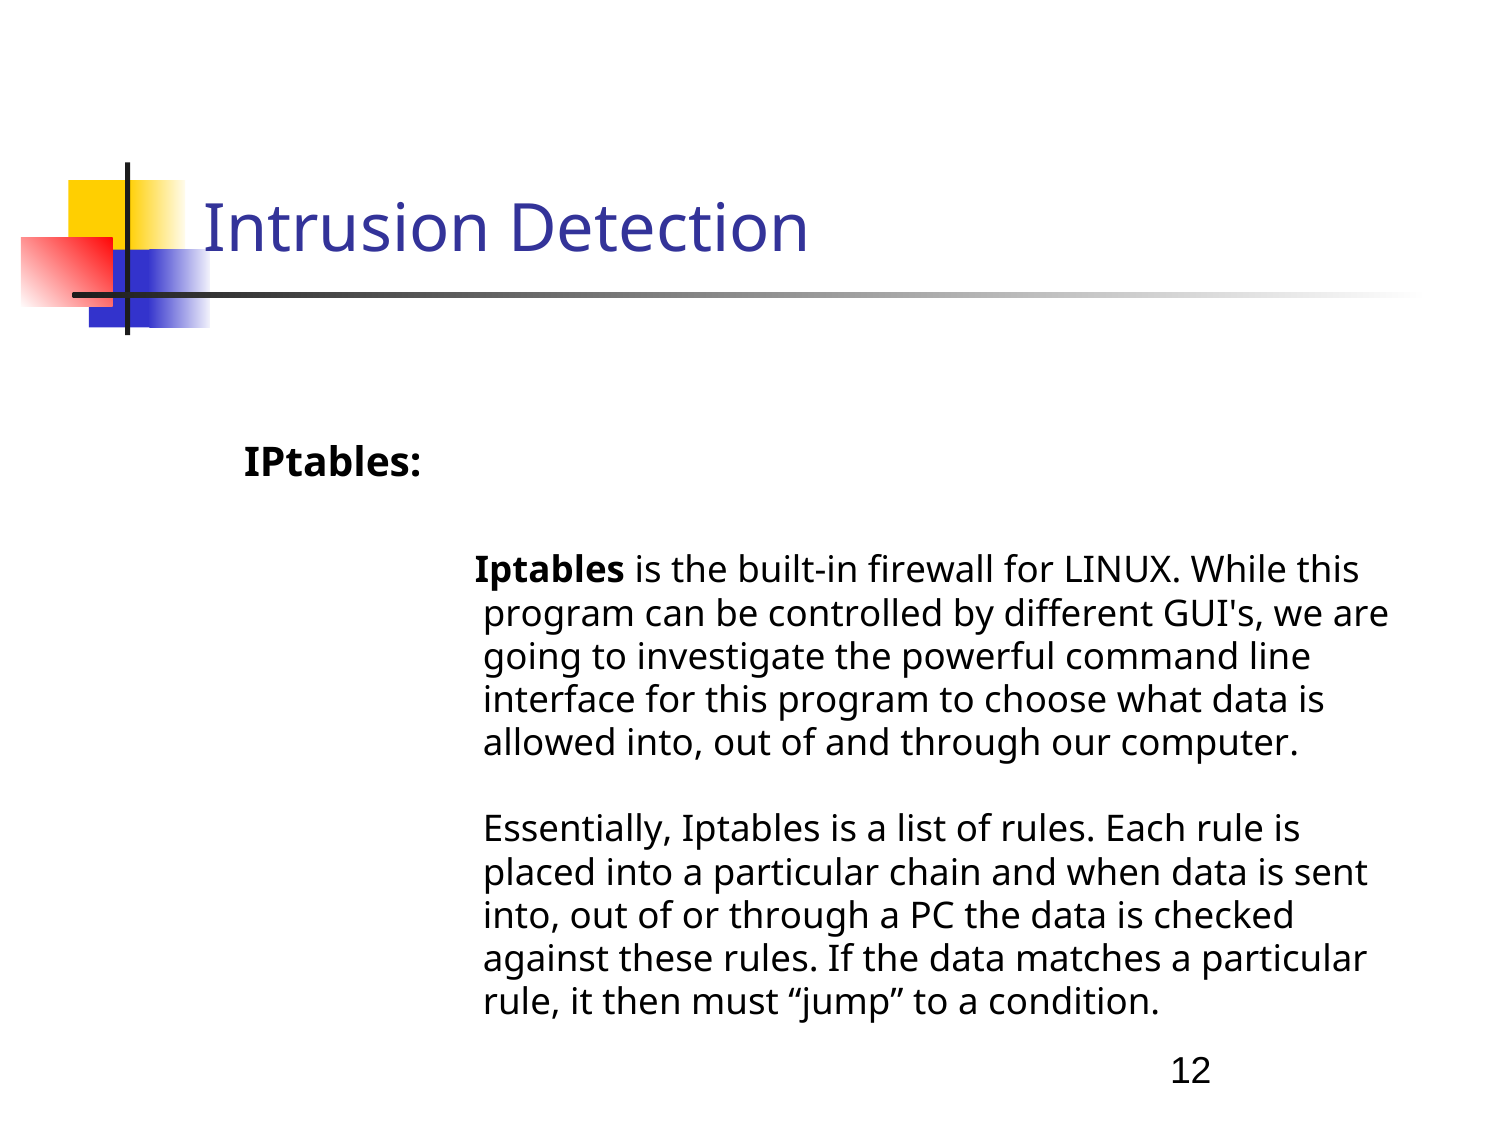

# Intrusion Detection
IPtables:
 Iptables is the built-in firewall for LINUX. While this program can be controlled by different GUI's, we are going to investigate the powerful command line interface for this program to choose what data is allowed into, out of and through our computer.
Essentially, Iptables is a list of rules. Each rule is placed into a particular chain and when data is sent into, out of or through a PC the data is checked against these rules. If the data matches a particular rule, it then must “jump” to a condition.
12